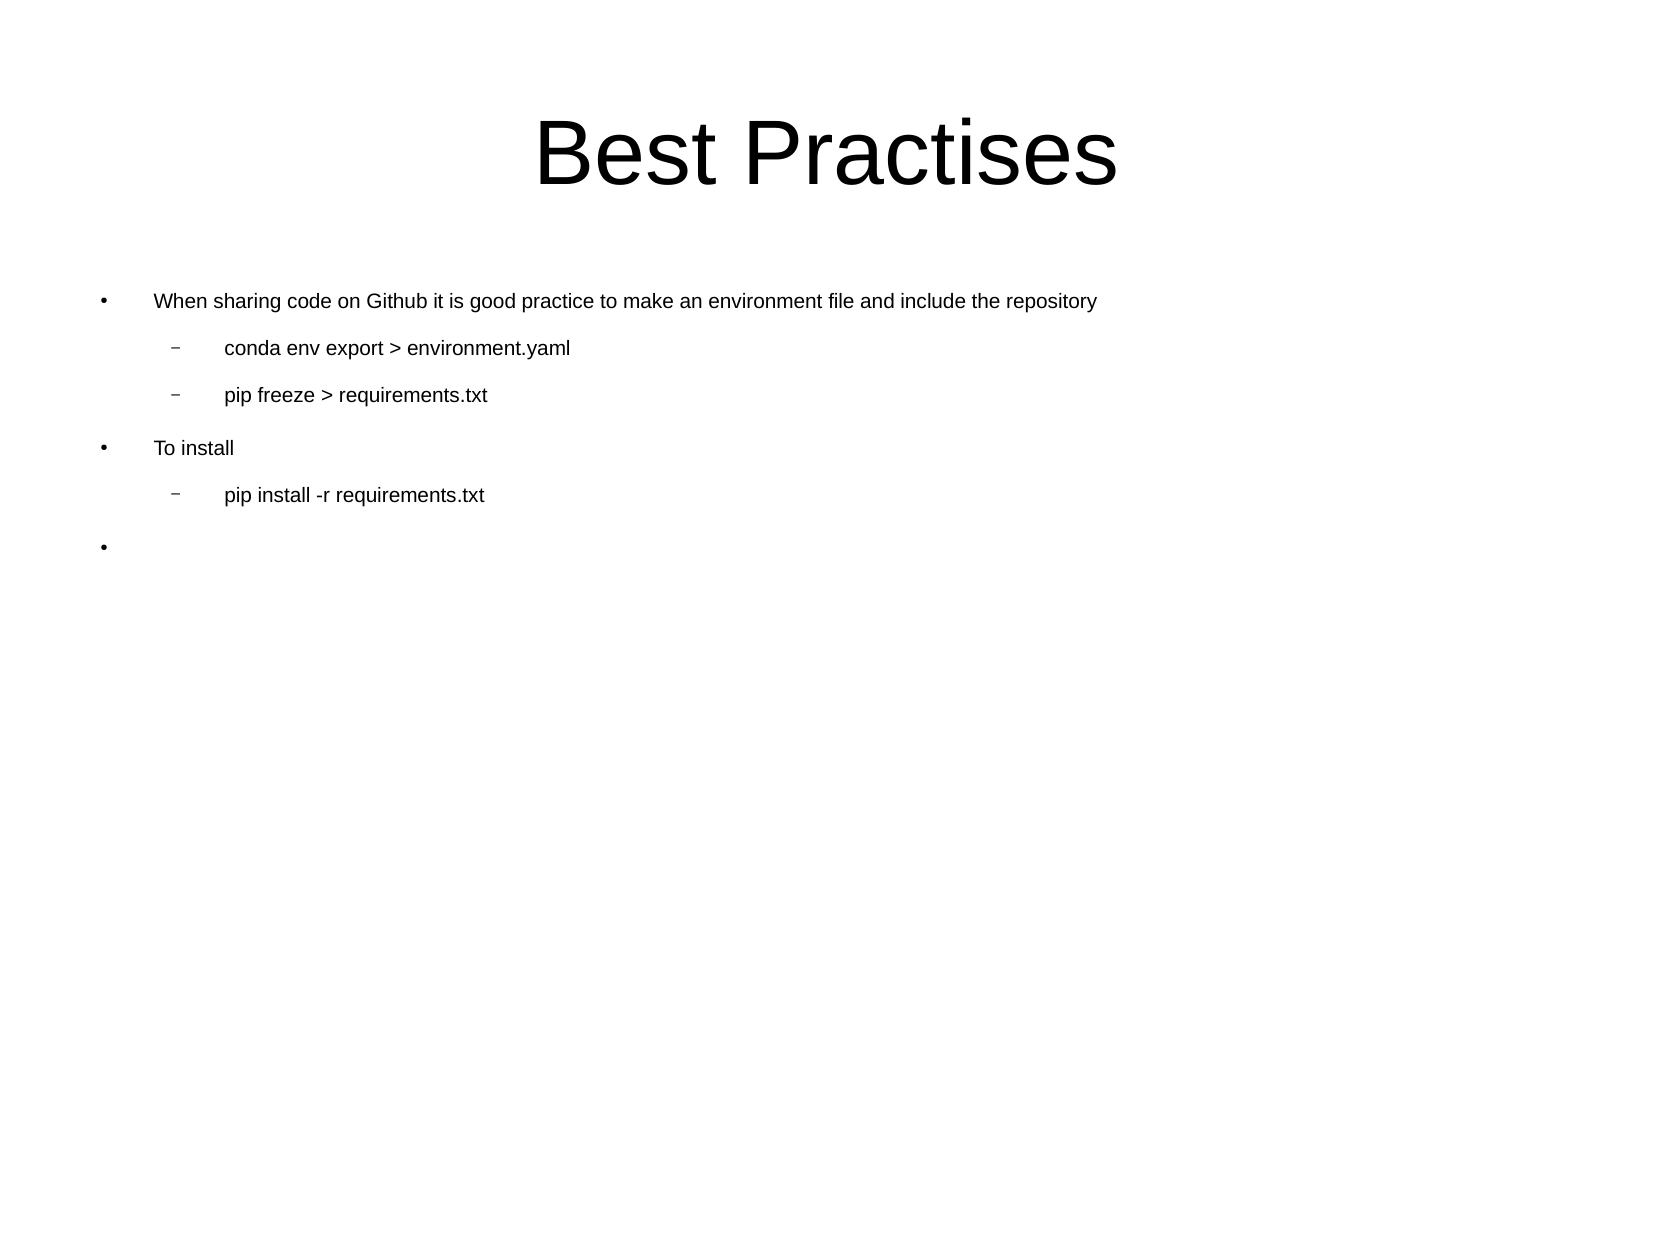

# Best Practises
When sharing code on Github it is good practice to make an environment file and include the repository
conda env export > environment.yaml
pip freeze > requirements.txt
To install
pip install -r requirements.txt